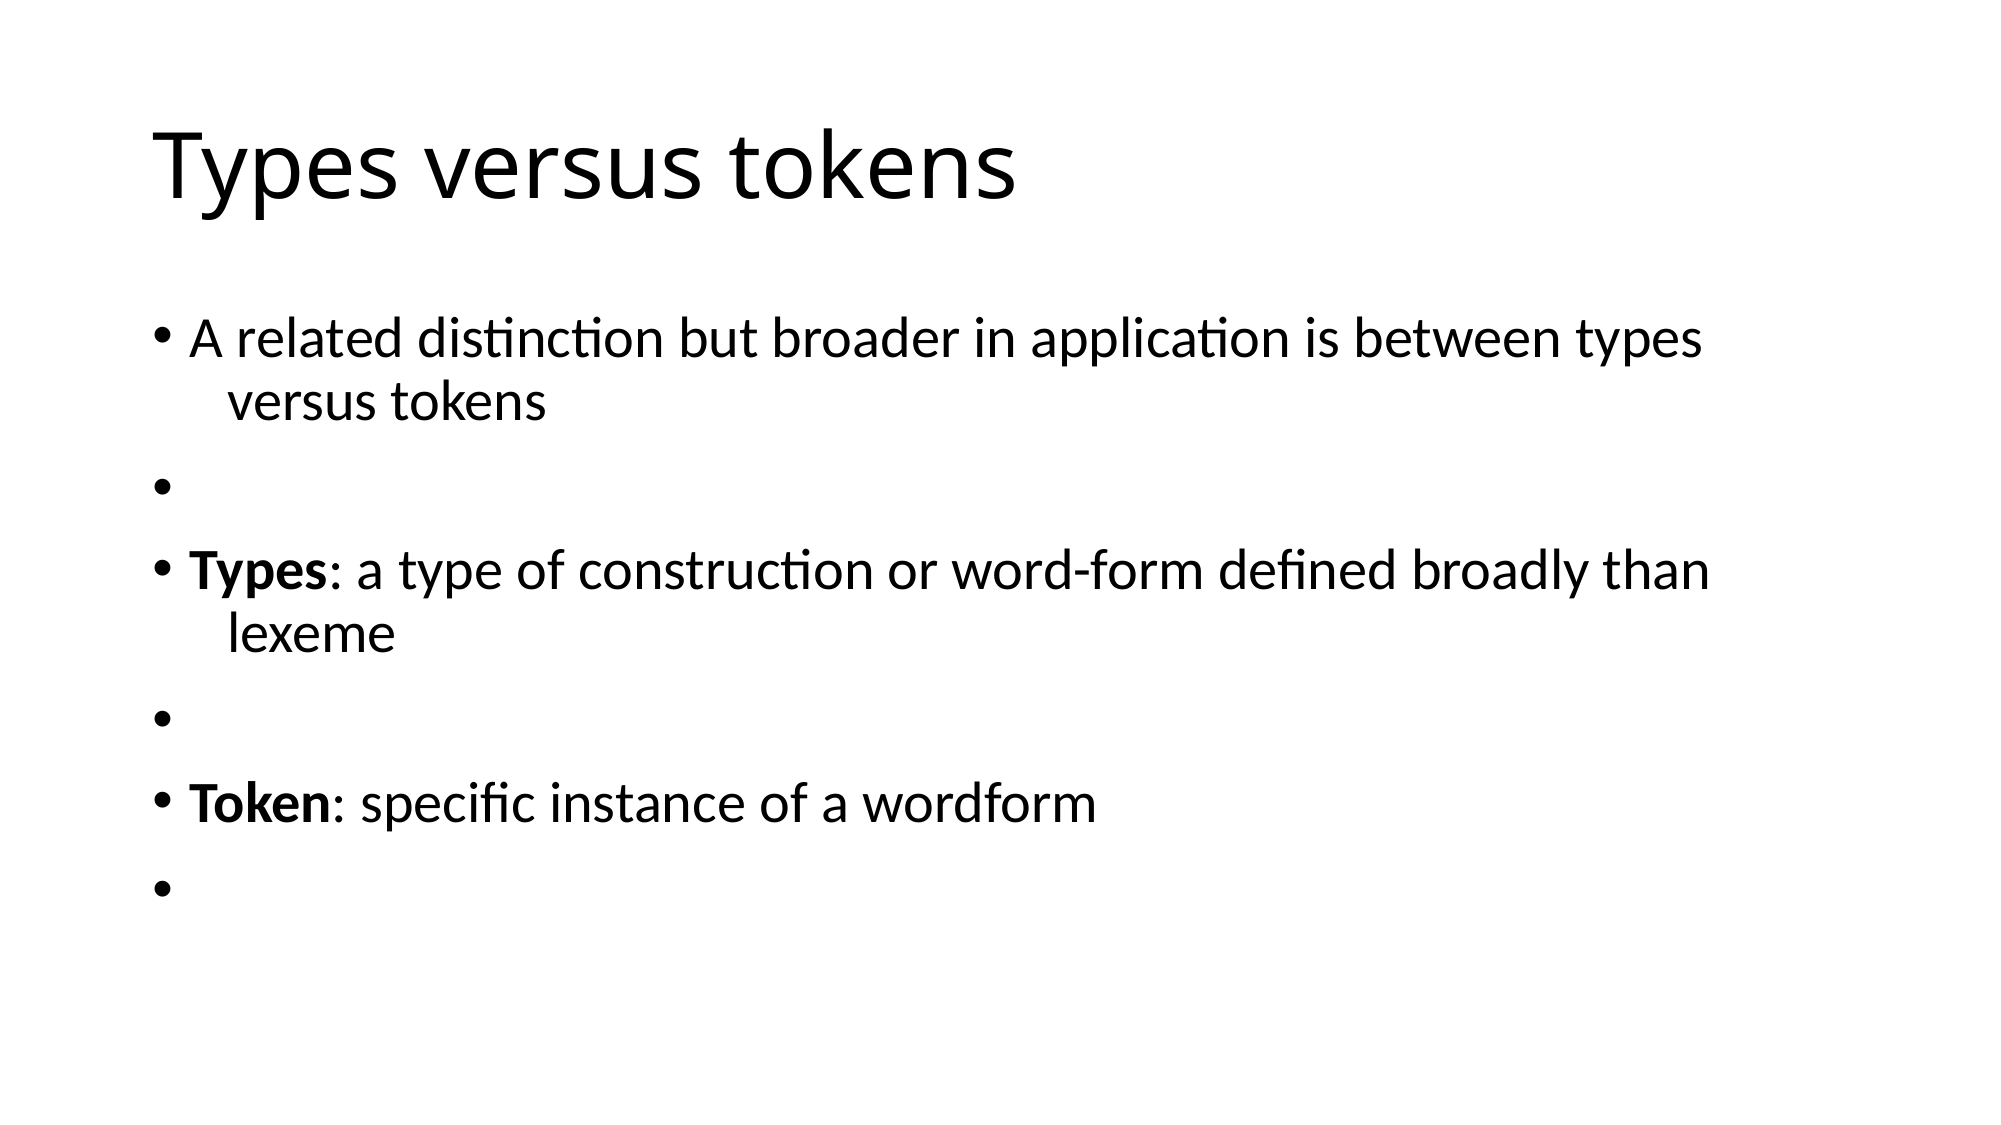

# Types versus tokens
A related distinction but broader in application is between types versus tokens
Types: a type of construction or word-form defined broadly than lexeme
Token: specific instance of a wordform